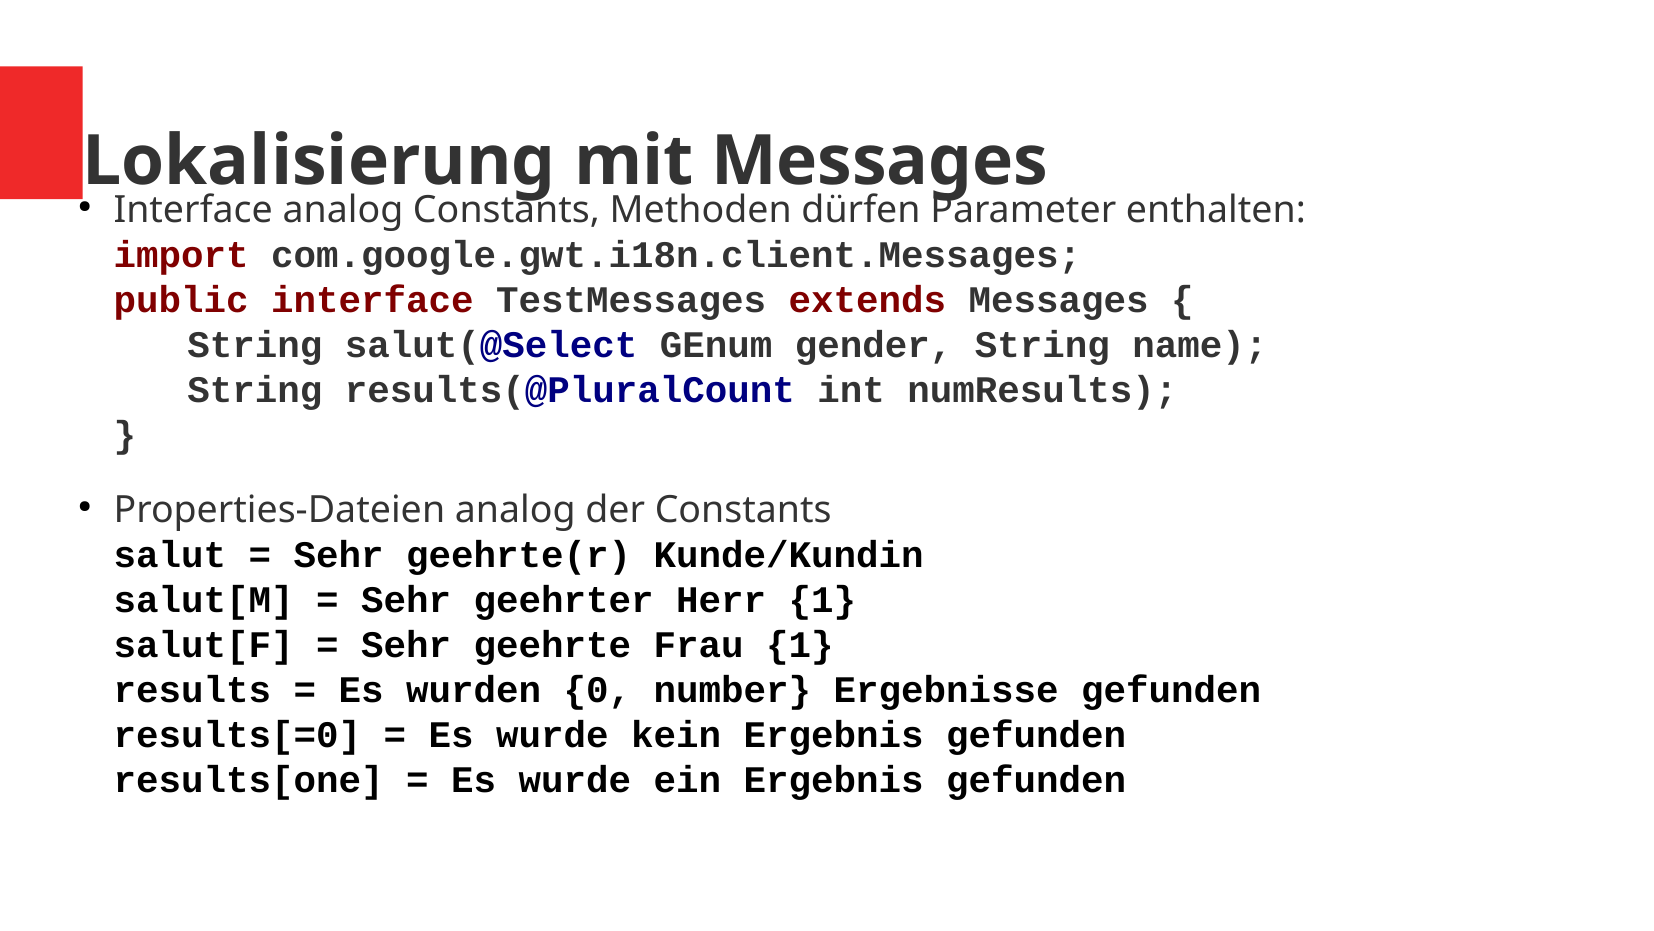

# Lokalisierung mit Messages
Interface analog Constants, Methoden dürfen Parameter enthalten:
import com.google.gwt.i18n.client.Messages;
public interface TestMessages extends Messages {
	String salut(@Select GEnum gender, String name);
	String results(@PluralCount int numResults);
}
Properties-Dateien analog der Constants
salut = Sehr geehrte(r) Kunde/Kundin
salut[M] = Sehr geehrter Herr {1}
salut[F] = Sehr geehrte Frau {1}
results = Es wurden {0, number} Ergebnisse gefunden
results[=0] = Es wurde kein Ergebnis gefunden
results[one] = Es wurde ein Ergebnis gefunden